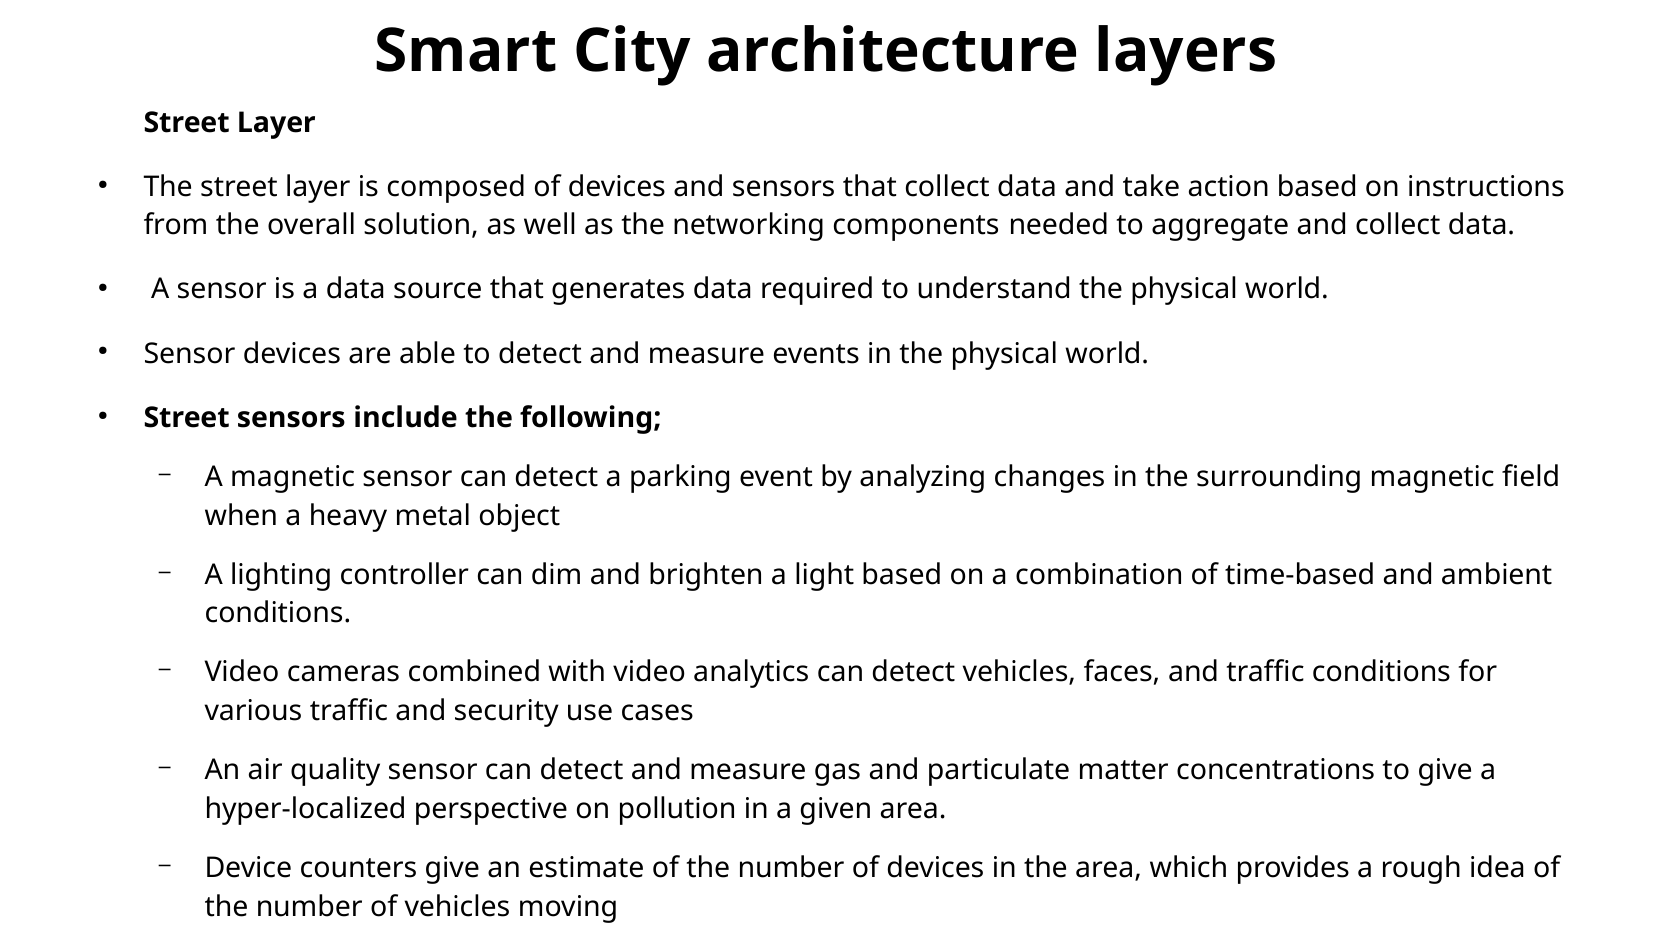

# Smart City architecture layers
Street Layer
The street layer is composed of devices and sensors that collect data and take action based on instructions from the overall solution, as well as the networking components needed to aggregate and collect data.
 A sensor is a data source that generates data required to understand the physical world.
Sensor devices are able to detect and measure events in the physical world.
Street sensors include the following;
A magnetic sensor can detect a parking event by analyzing changes in the surrounding magnetic field when a heavy metal object
A lighting controller can dim and brighten a light based on a combination of time-based and ambient conditions.
Video cameras combined with video analytics can detect vehicles, faces, and traffic conditions for various traffic and security use cases
An air quality sensor can detect and measure gas and particulate matter concentrations to give a hyper-localized perspective on pollution in a given area.
Device counters give an estimate of the number of devices in the area, which provides a rough idea of the number of vehicles moving